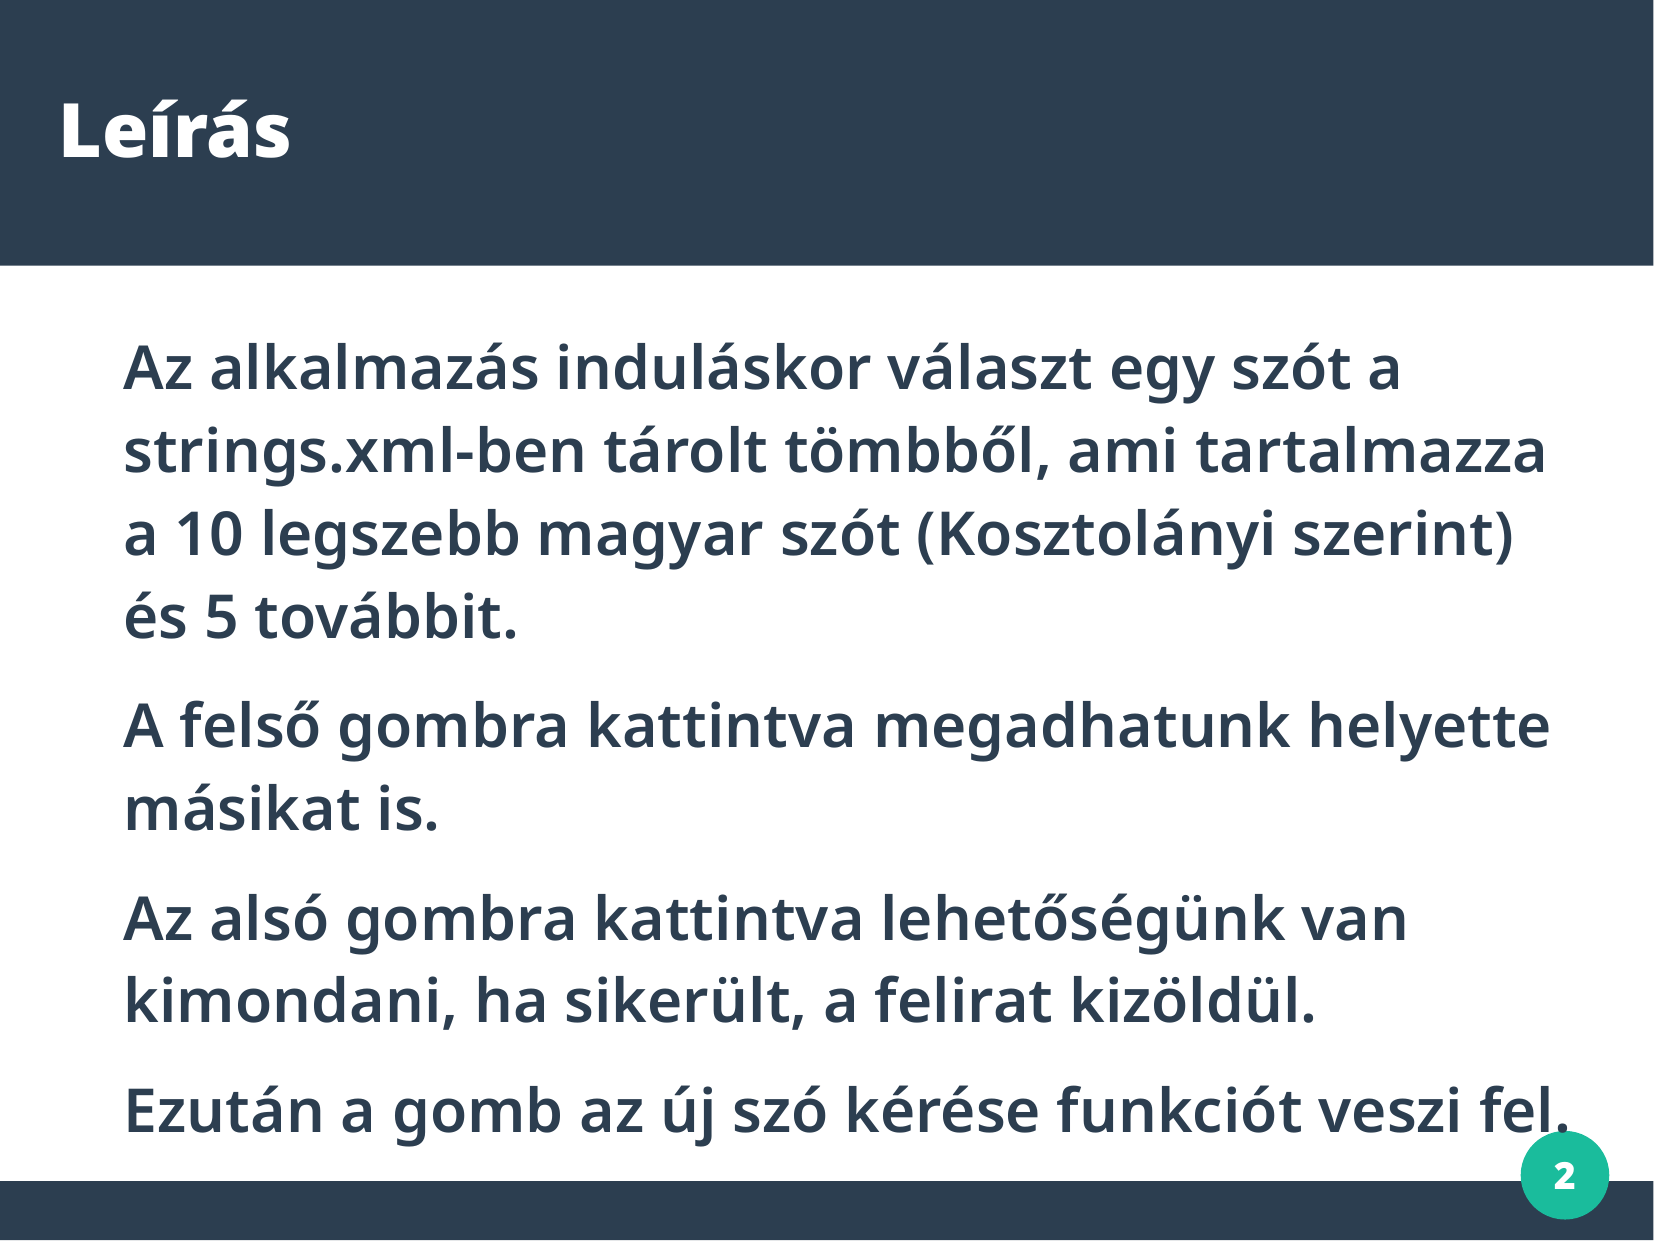

# Leírás
Az alkalmazás induláskor választ egy szót a strings.xml-ben tárolt tömbből, ami tartalmazza a 10 legszebb magyar szót (Kosztolányi szerint) és 5 továbbit.
A felső gombra kattintva megadhatunk helyette másikat is.
Az alsó gombra kattintva lehetőségünk van kimondani, ha sikerült, a felirat kizöldül.
Ezután a gomb az új szó kérése funkciót veszi fel.
2